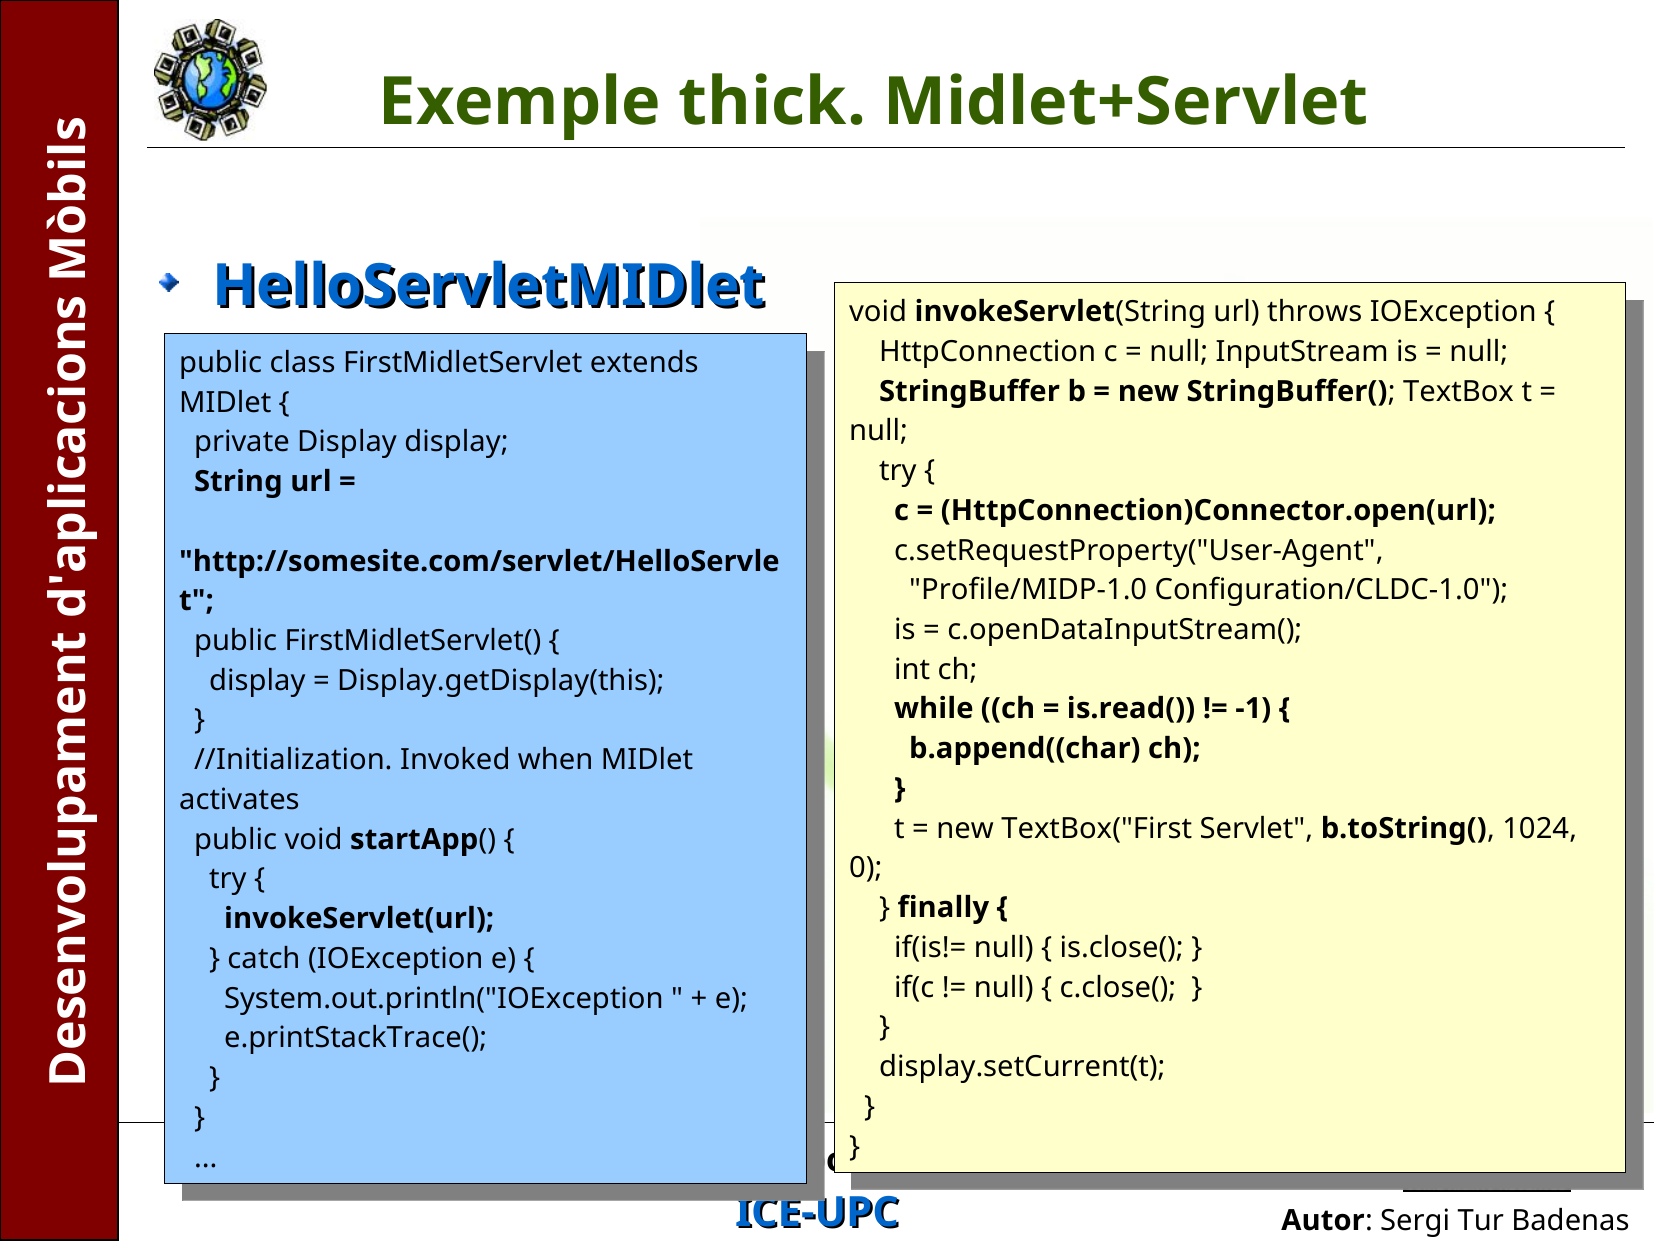

# Exemple thick. Midlet+Servlet
HelloServletMIDlet
void invokeServlet(String url) throws IOException {
 HttpConnection c = null; InputStream is = null;
 StringBuffer b = new StringBuffer(); TextBox t = null;
 try {
 c = (HttpConnection)Connector.open(url);
 c.setRequestProperty("User-Agent",
 "Profile/MIDP-1.0 Configuration/CLDC-1.0");
 is = c.openDataInputStream();
 int ch;
 while ((ch = is.read()) != -1) {
 b.append((char) ch);
 }
 t = new TextBox("First Servlet", b.toString(), 1024, 0);
 } finally {
 if(is!= null) { is.close(); }
 if(c != null) { c.close(); }
 }
 display.setCurrent(t);
 }
}
public class FirstMidletServlet extends MIDlet {
 private Display display;
 String url =
 "http://somesite.com/servlet/HelloServlet";
 public FirstMidletServlet() {
 display = Display.getDisplay(this);
 }
 //Initialization. Invoked when MIDlet activates
 public void startApp() {
 try {
 invokeServlet(url);
 } catch (IOException e) {
 System.out.println("IOException " + e);
 e.printStackTrace();
 }
 }
 ...